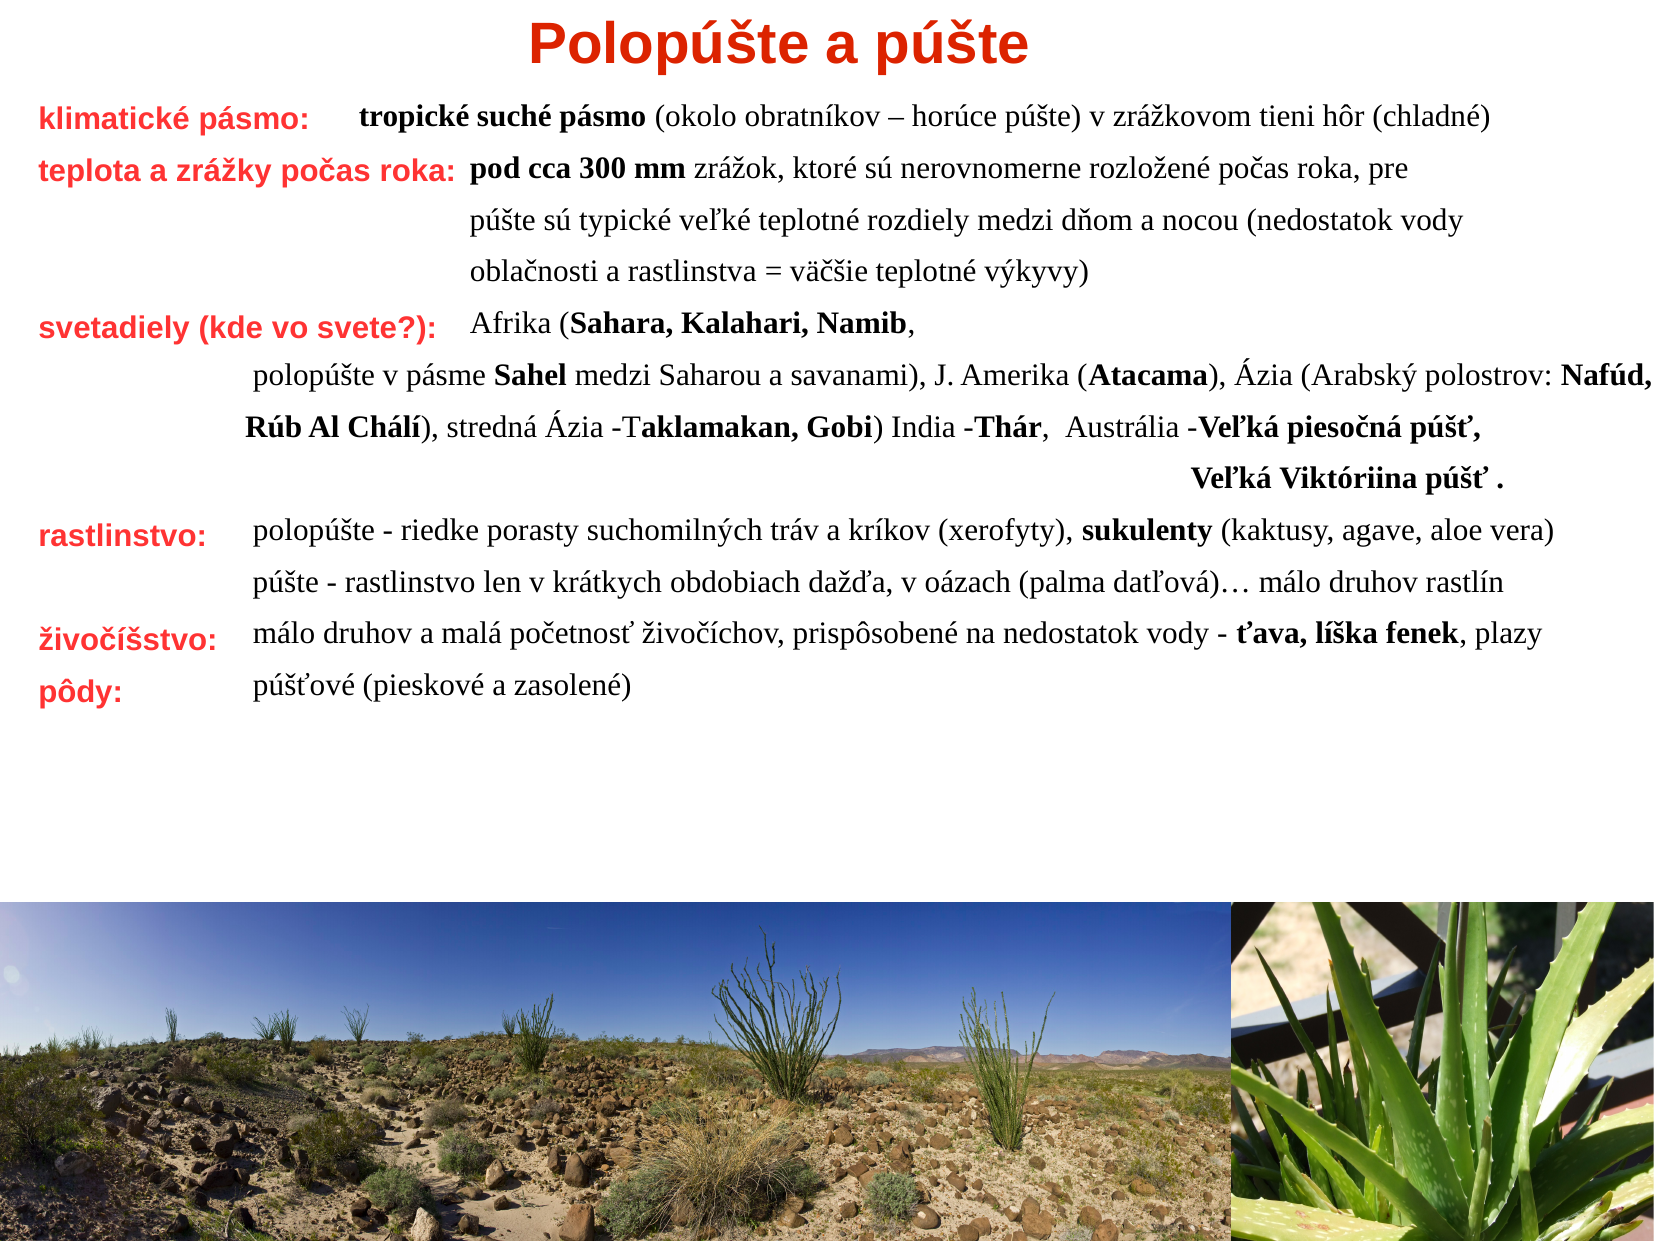

Polopúšte a púšte
 tropické suché pásmo (okolo obratníkov – horúce púšte) v zrážkovom tieni hôr (chladné)
 pod cca 300 mm zrážok, ktoré sú nerovnomerne rozložené počas roka, pre
 púšte sú typické veľké teplotné rozdiely medzi dňom a nocou (nedostatok vody
 oblačnosti a rastlinstva = väčšie teplotné výkyvy)
 Afrika (Sahara, Kalahari, Namib,
 polopúšte v pásme Sahel medzi Saharou a savanami), J. Amerika (Atacama), Ázia (Arabský polostrov: Nafúd, Rúb Al Chálí), stredná Ázia -Taklamakan, Gobi) India -Thár, Austrália -Veľká piesočná púšť,
 Veľká Viktóriina púšť .
 polopúšte - riedke porasty suchomilných tráv a kríkov (xerofyty), sukulenty (kaktusy, agave, aloe vera)
 púšte - rastlinstvo len v krátkych obdobiach dažďa, v oázach (palma datľová)… málo druhov rastlín
 málo druhov a malá početnosť živočíchov, prispôsobené na nedostatok vody - ťava, líška fenek, plazy
 púšťové (pieskové a zasolené)
klimatické pásmo:
teplota a zrážky počas roka:
svetadiely (kde vo svete?):
rastlinstvo:
živočíšstvo:
pôdy: